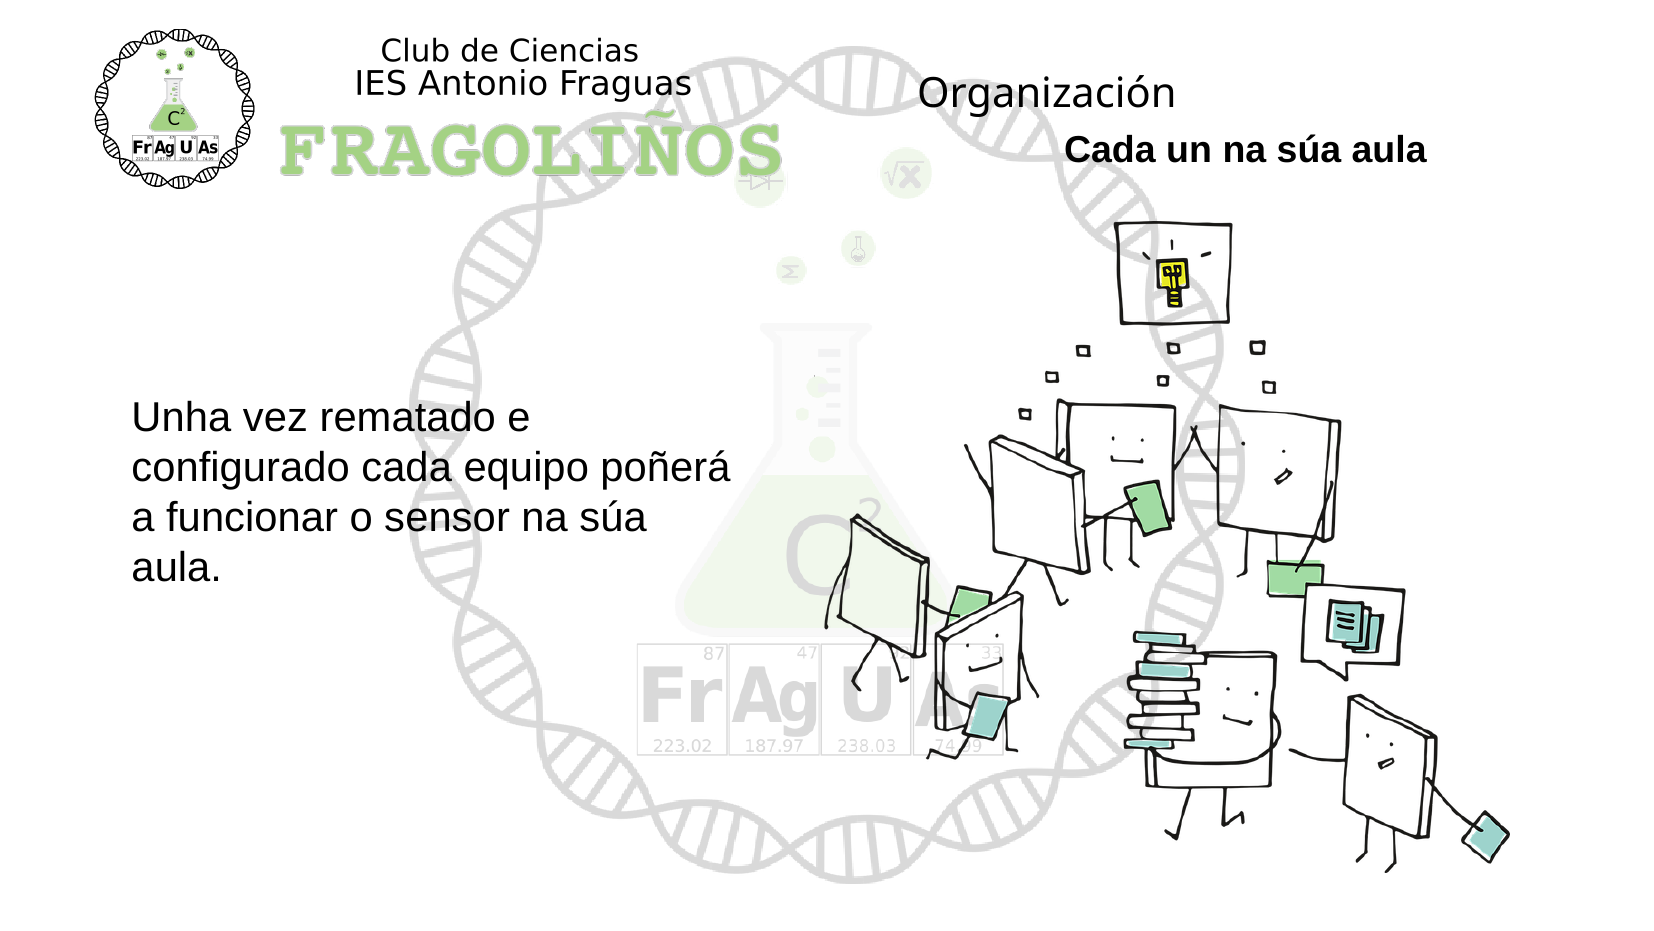

Organización
Cada un na súa aula
Unha vez rematado e configurado cada equipo poñerá a funcionar o sensor na súa aula.